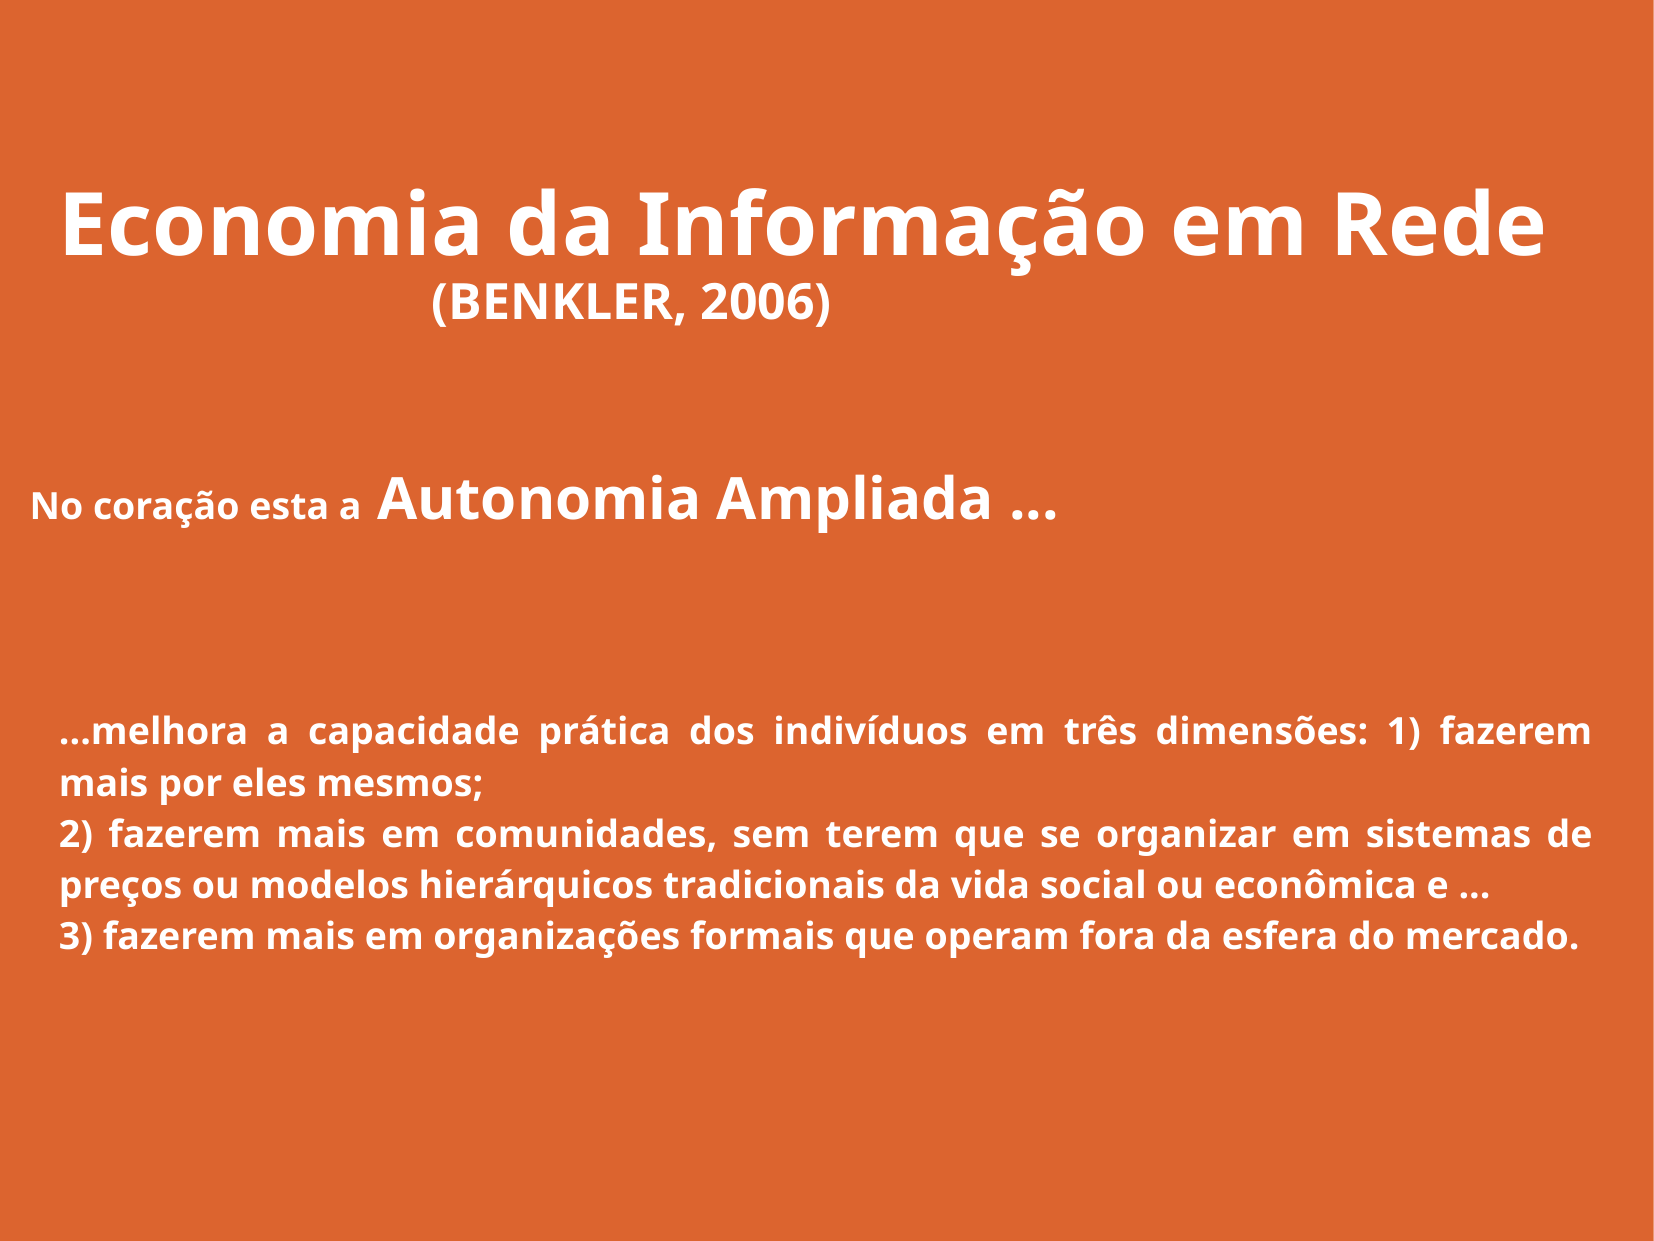

Economia da Informação em Rede
(BENKLER, 2006)
No coração esta a Autonomia Ampliada ...
...melhora a capacidade prática dos indivíduos em três dimensões: 1) fazerem mais por eles mesmos;
2) fazerem mais em comunidades, sem terem que se organizar em sistemas de preços ou modelos hierárquicos tradicionais da vida social ou econômica e ...
3) fazerem mais em organizações formais que operam fora da esfera do mercado.